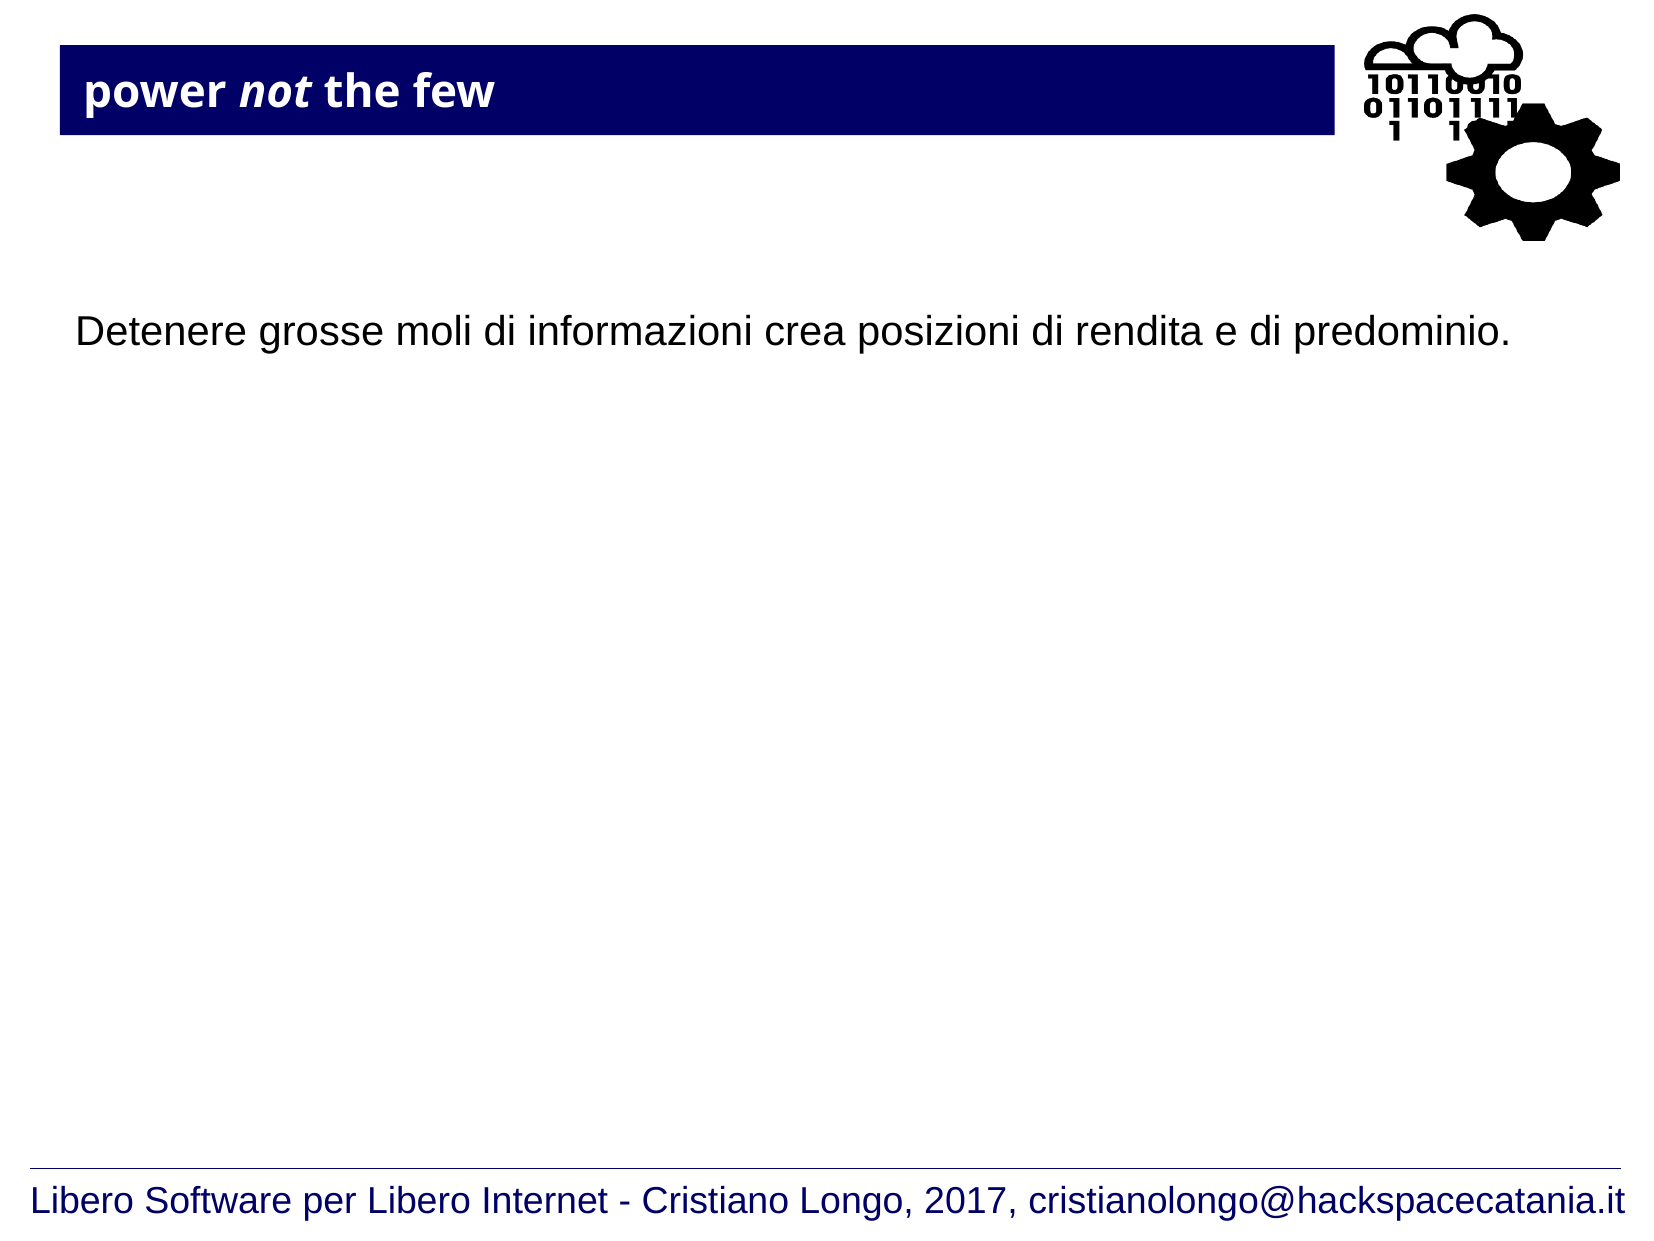

# power not the few
Detenere grosse moli di informazioni crea posizioni di rendita e di predominio.
Libero Software per Libero Internet - Cristiano Longo, 2017, cristianolongo@hackspacecatania.it